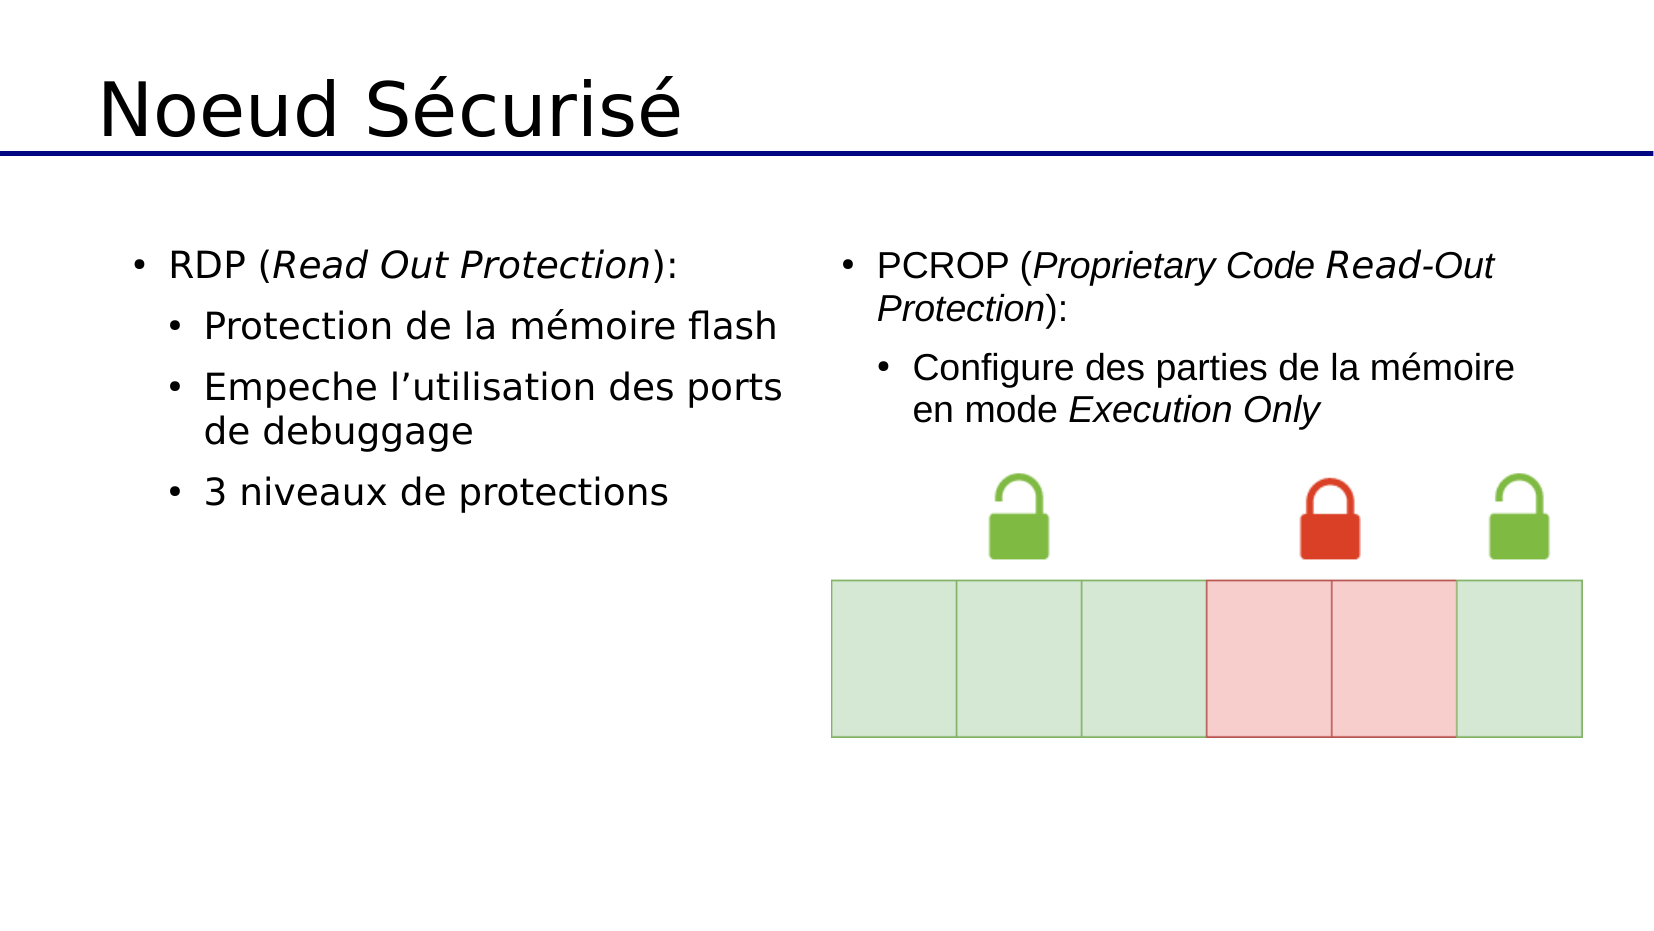

Noeud Sécurisé
RDP (Read Out Protection):
Protection de la mémoire flash
Empeche l’utilisation des ports de debuggage
3 niveaux de protections
PCROP (Proprietary Code Read-Out Protection):
Configure des parties de la mémoire en mode Execution Only